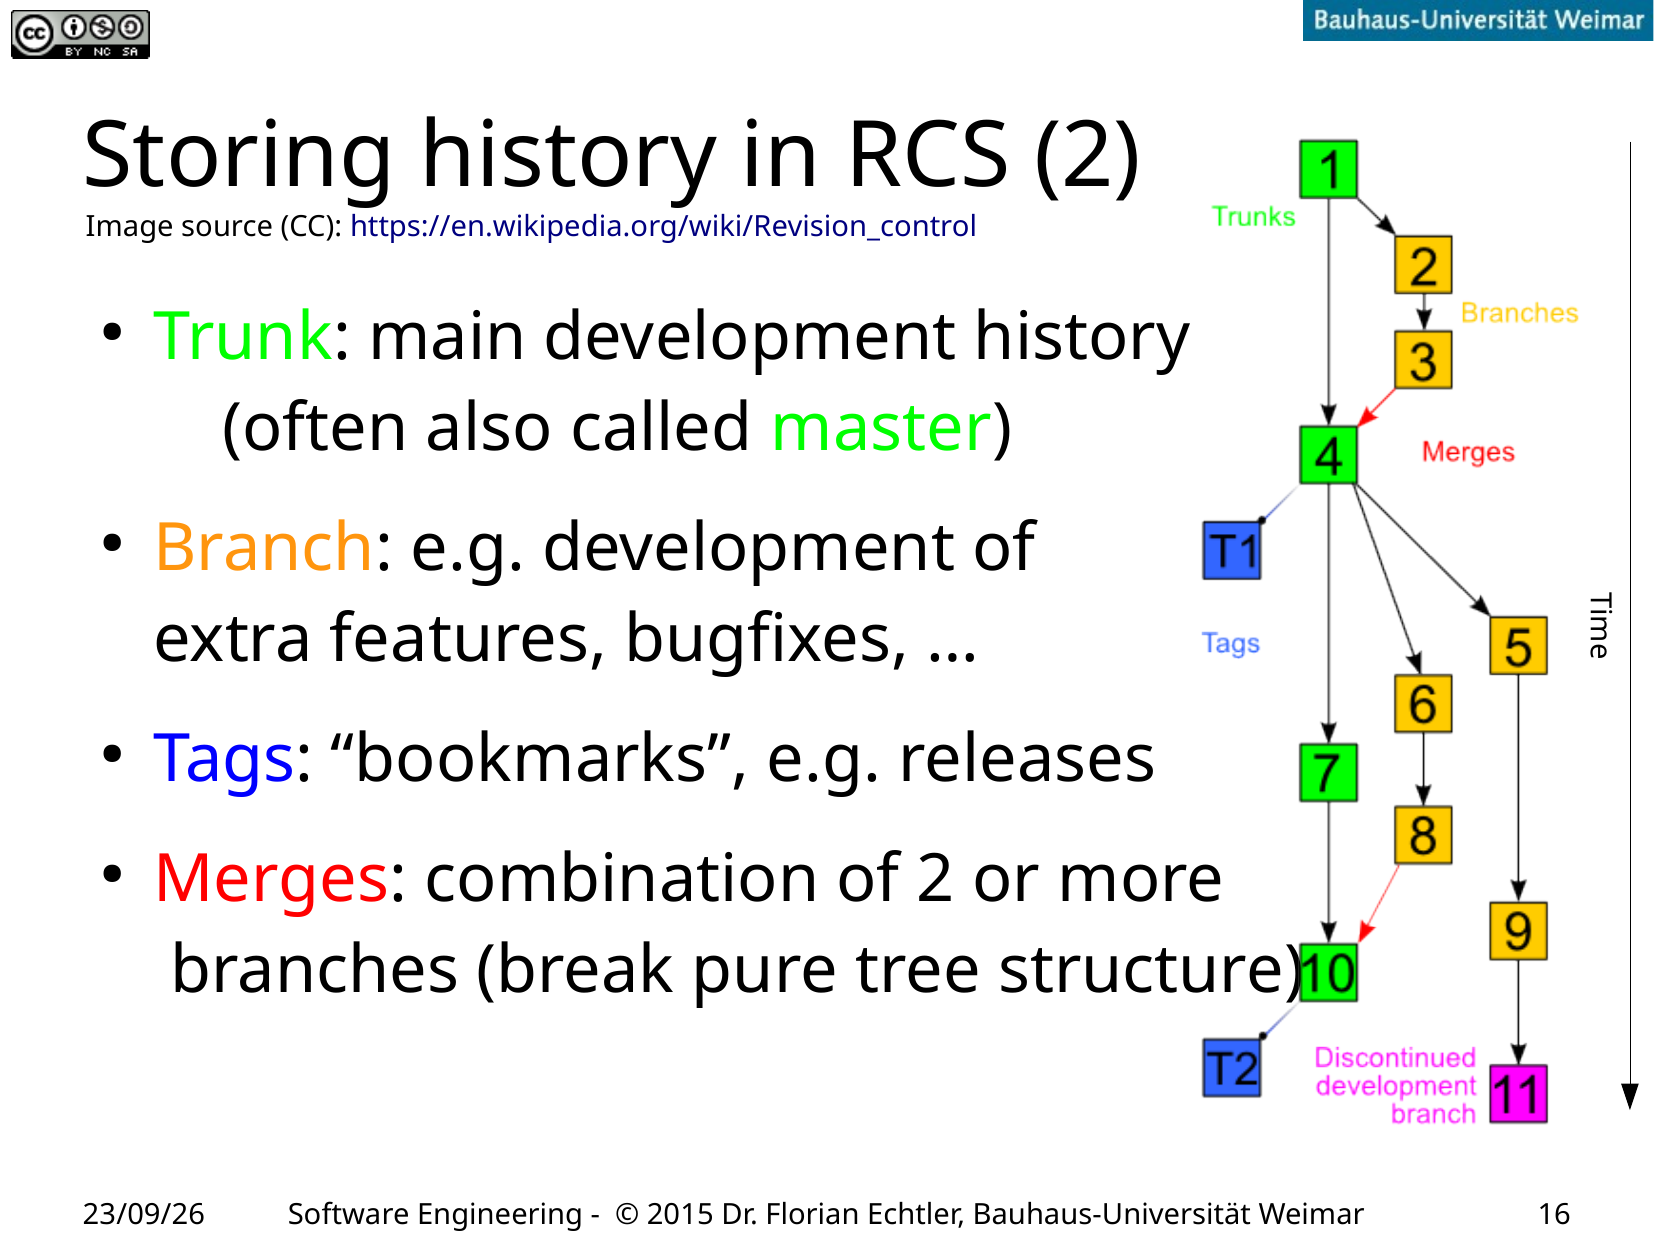

# Storing history in RCS (2)
Time
Image source (CC): https://en.wikipedia.org/wiki/Revision_control
Trunk: main development history (often also called master)
Branch: e.g. development of extra features, bugfixes, …
Tags: “bookmarks”, e.g. releases
Merges: combination of 2 or more branches (break pure tree structure)
Software Engineering - © 2015 Dr. Florian Echtler, Bauhaus-Universität Weimar
16